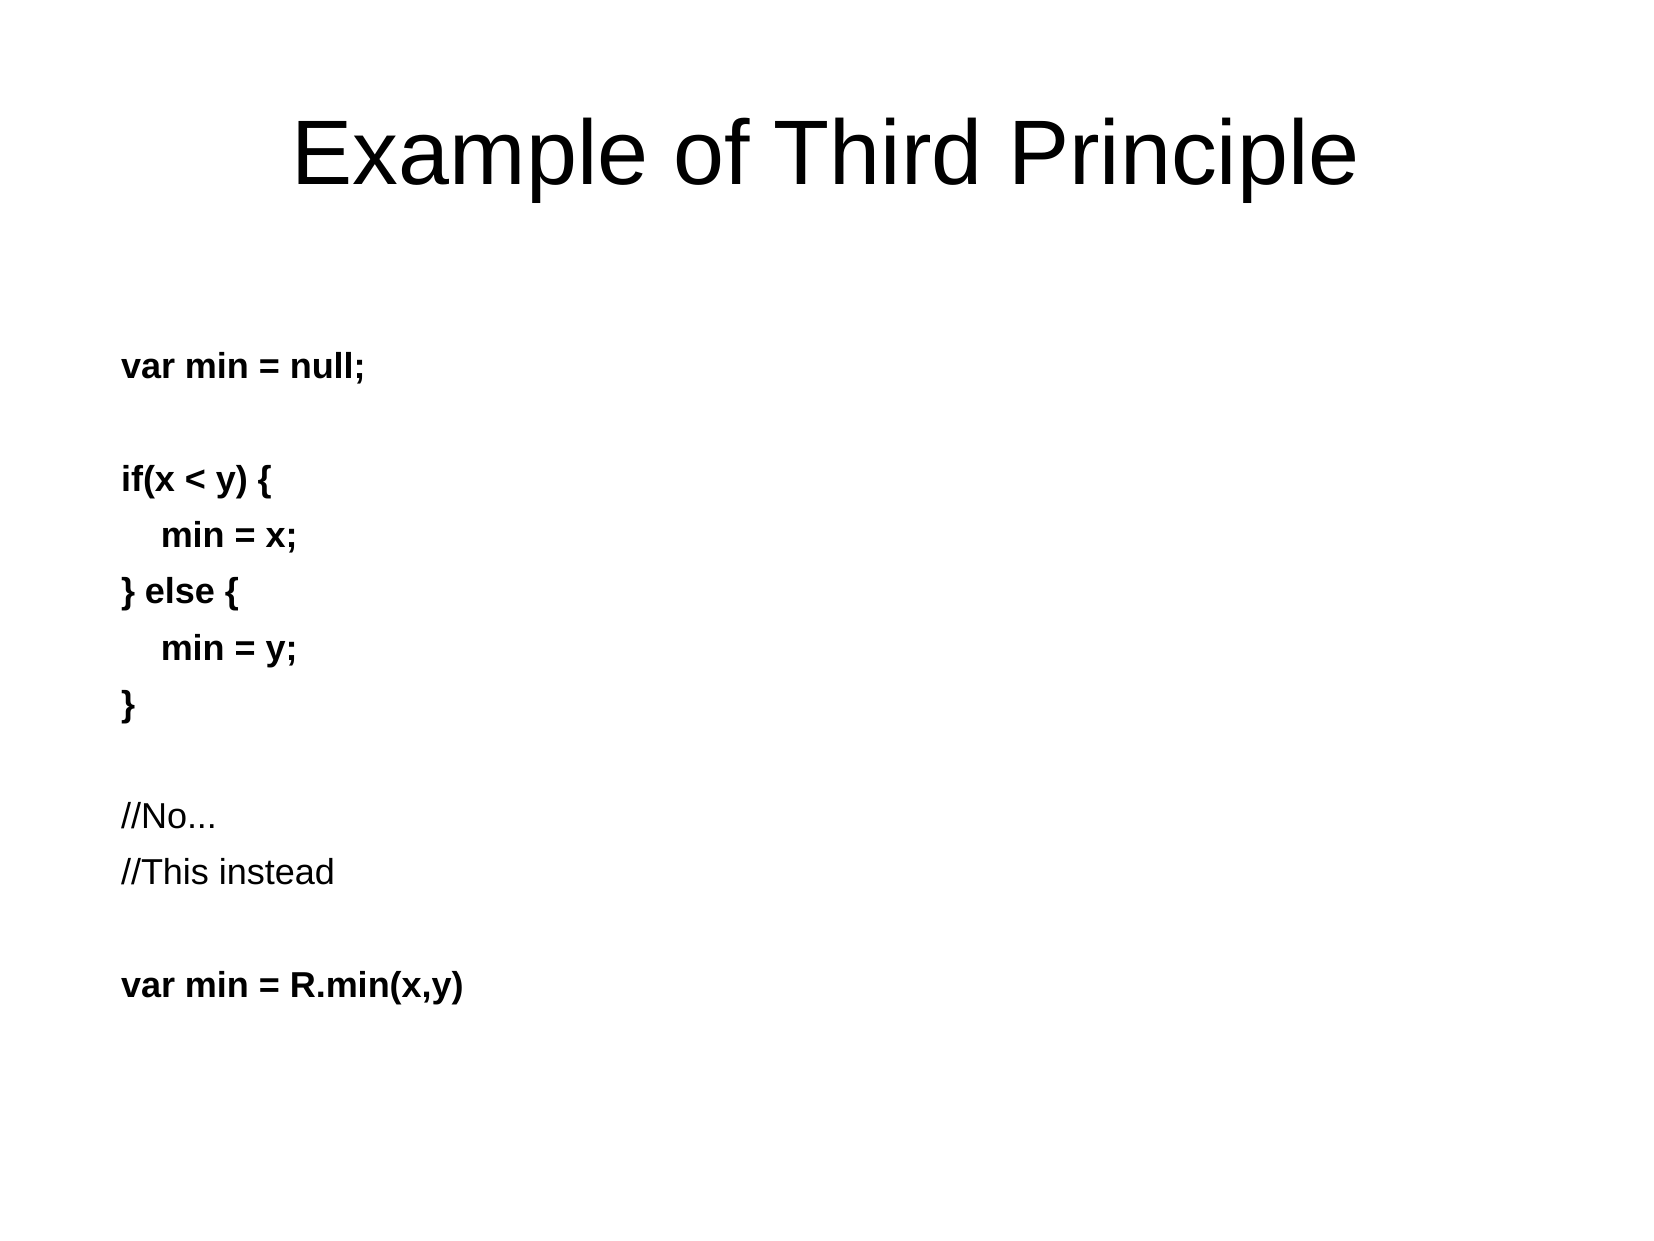

# Example of Third Principle
var min = null;
if(x < y) {
 min = x;
} else {
 min = y;
}
//No...
//This instead
var min = R.min(x,y)